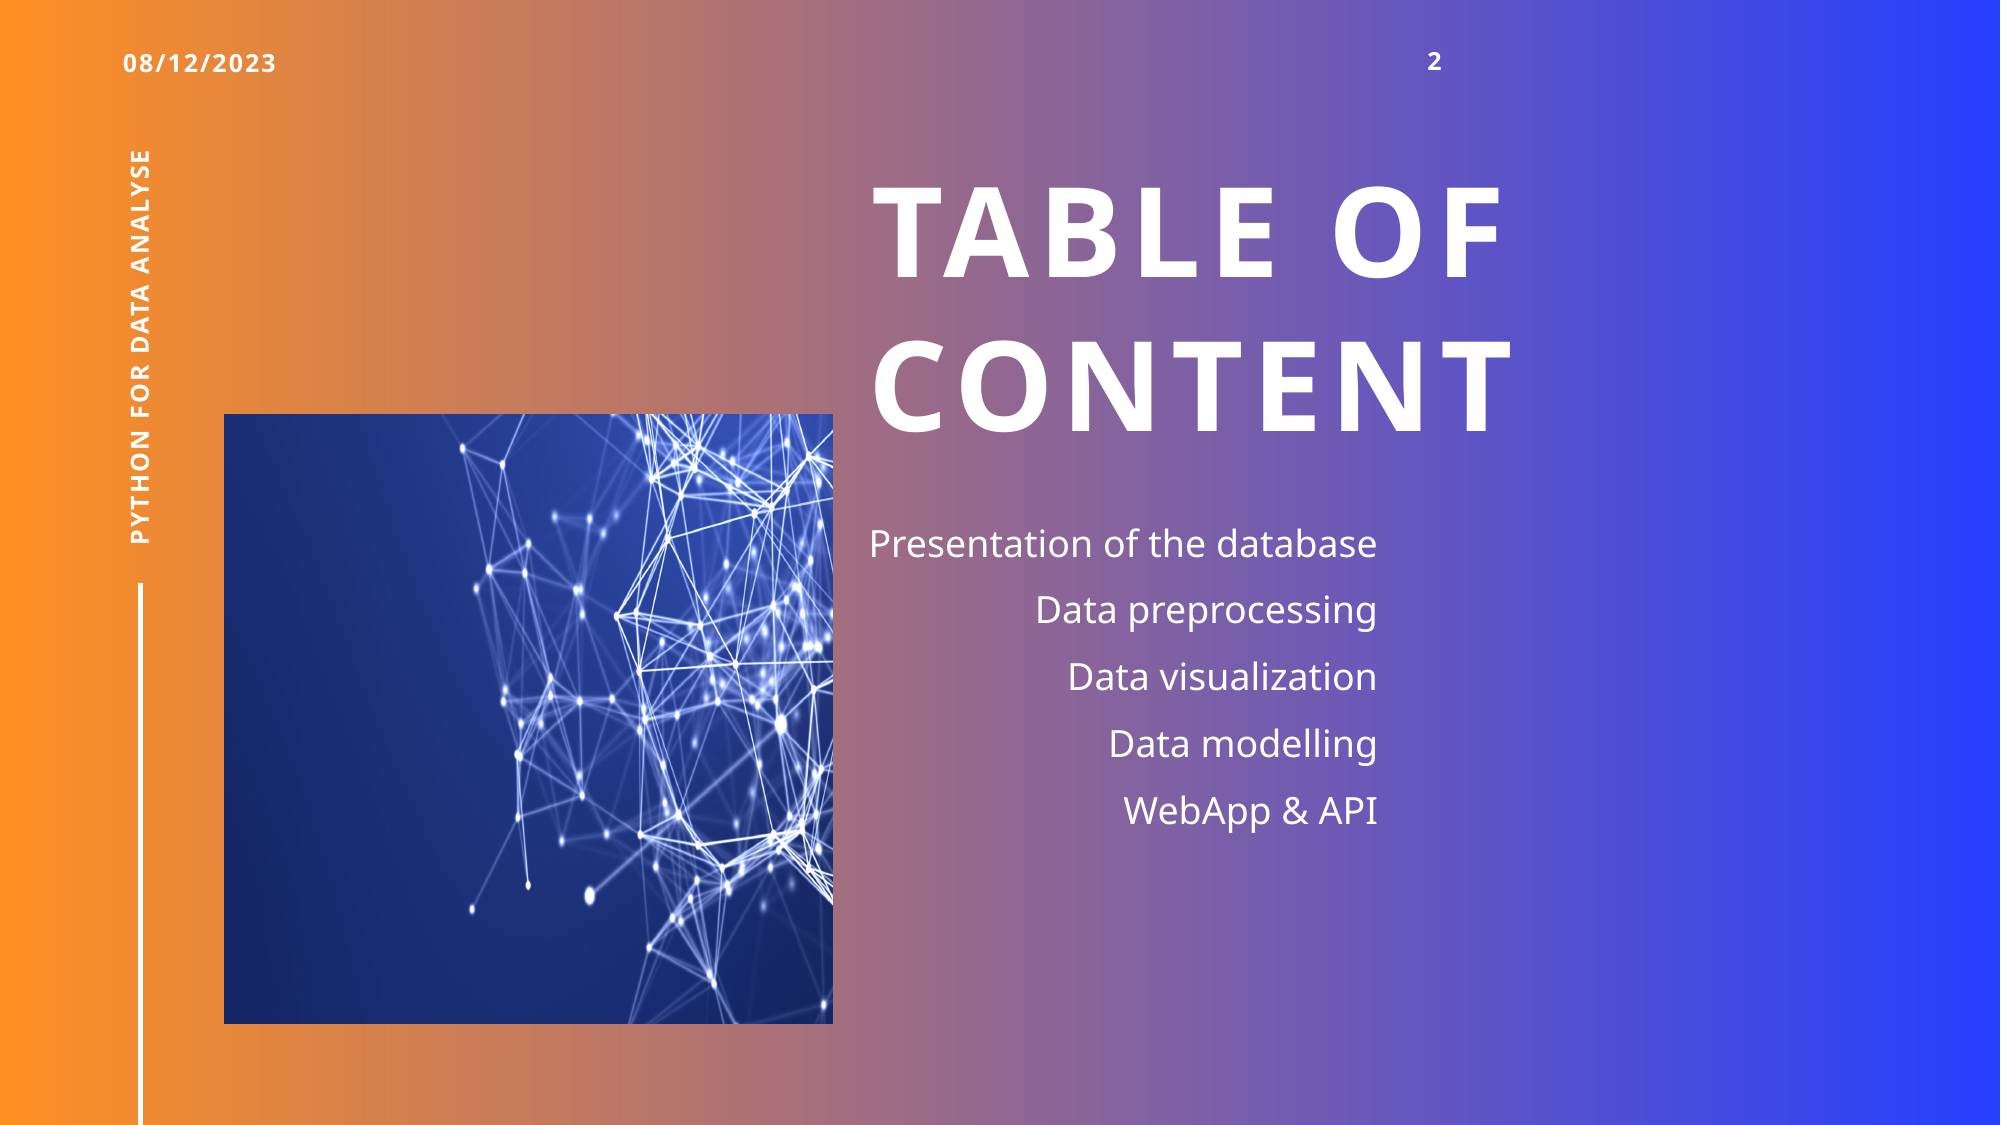

08/12/2023
2
# Table of content
Python for data analyse
Presentation of the database
Data preprocessing
Data visualization
Data modelling
WebApp & API